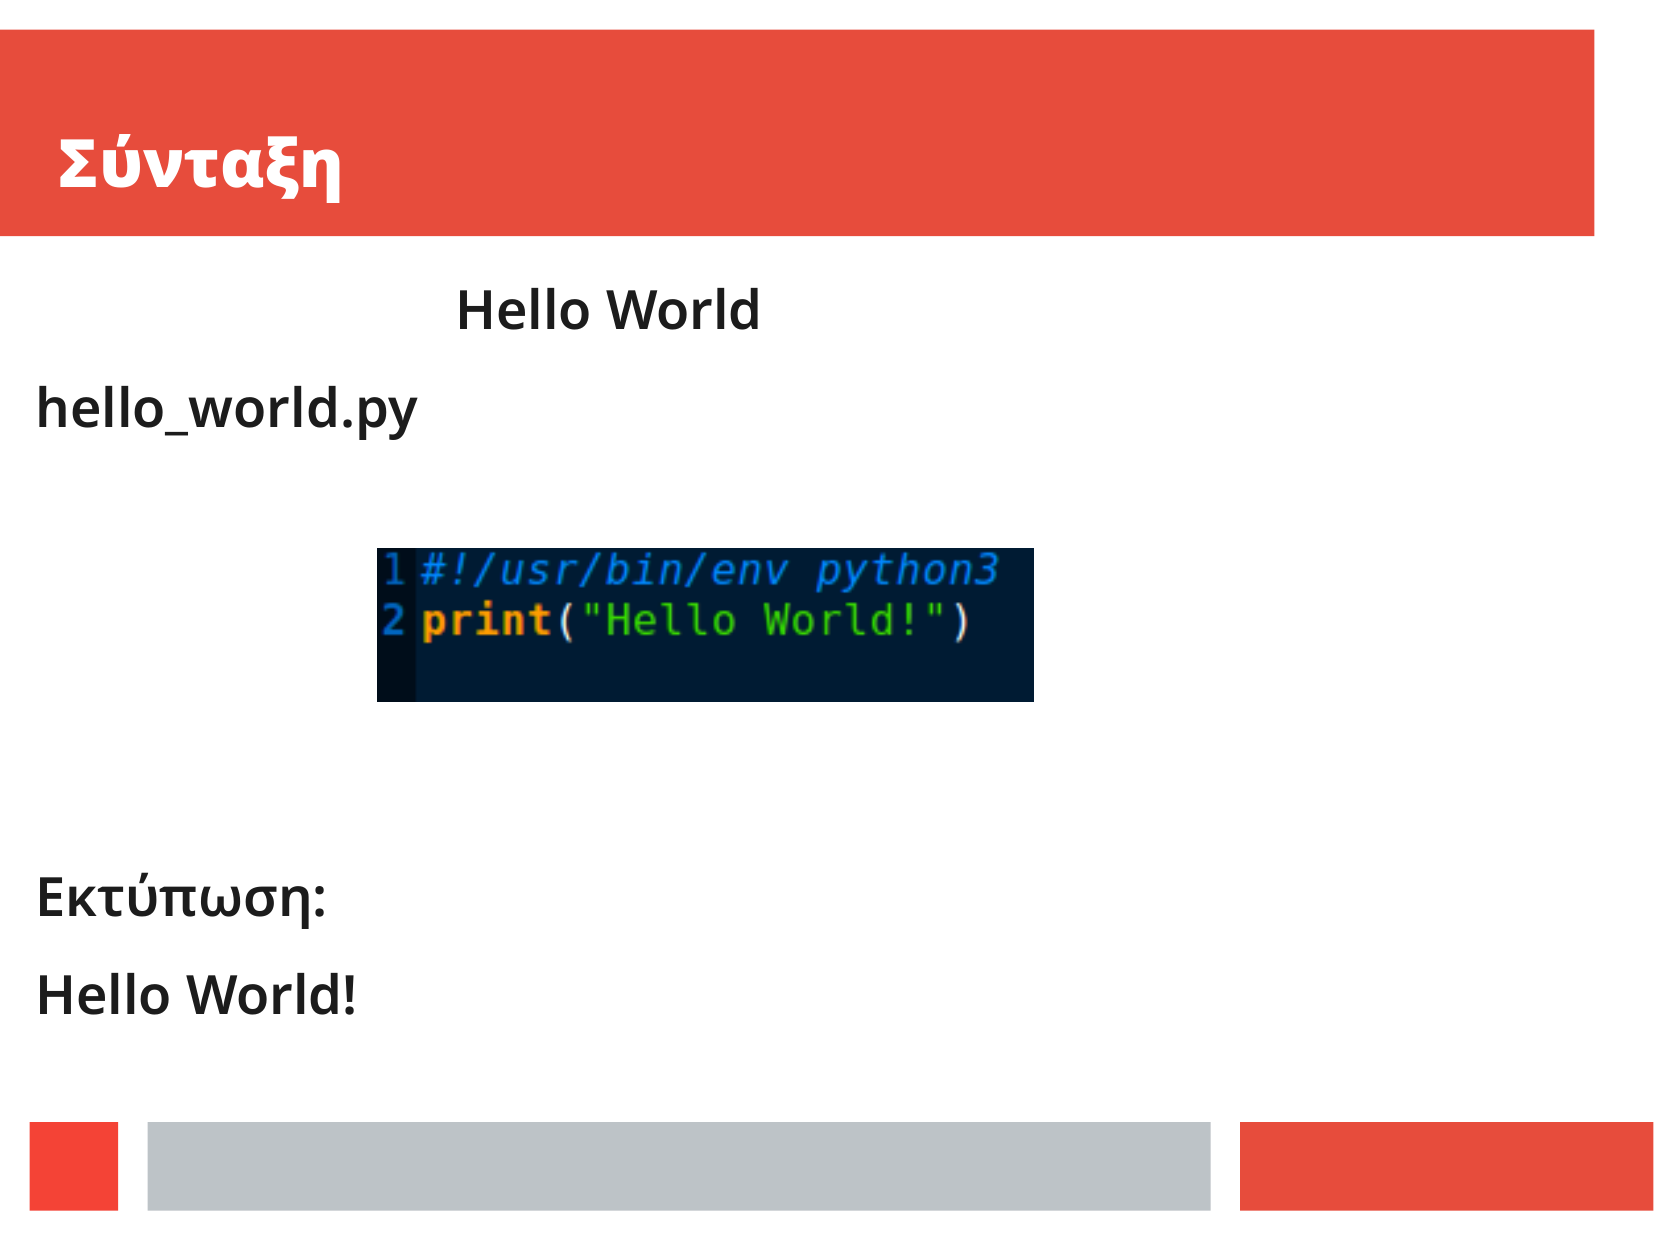

# Σύνταξη
 Hello World
hello_world.py
Εκτύπωση:
Hello World!